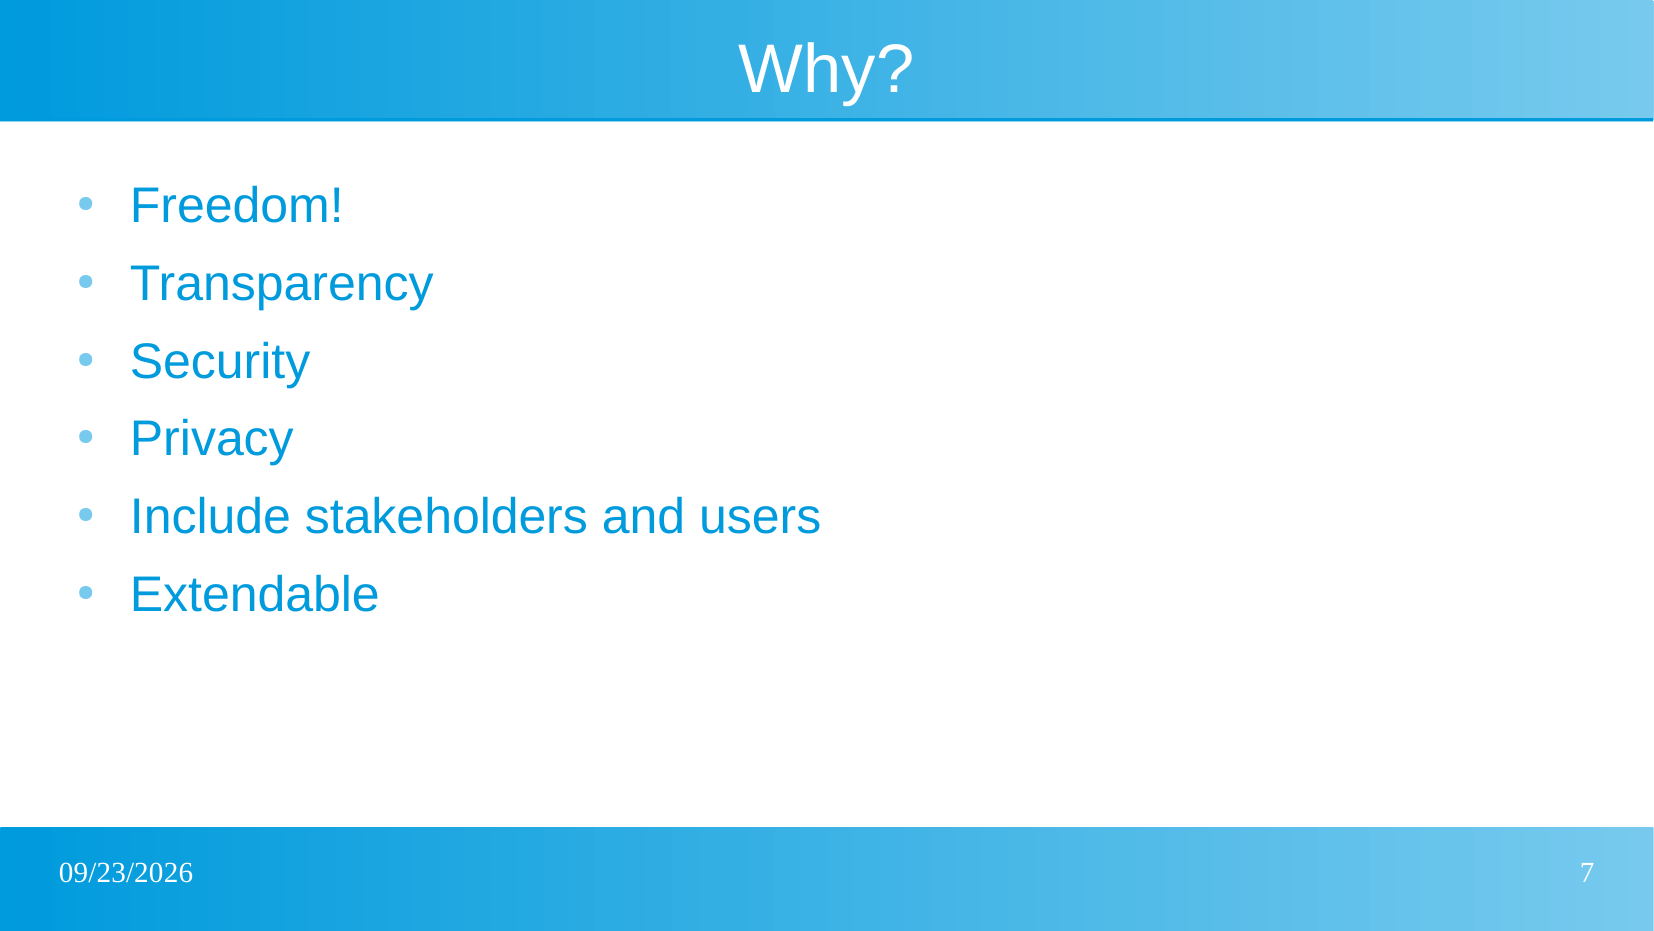

# Why?
Freedom!
Transparency
Security
Privacy
Include stakeholders and users
Extendable
7